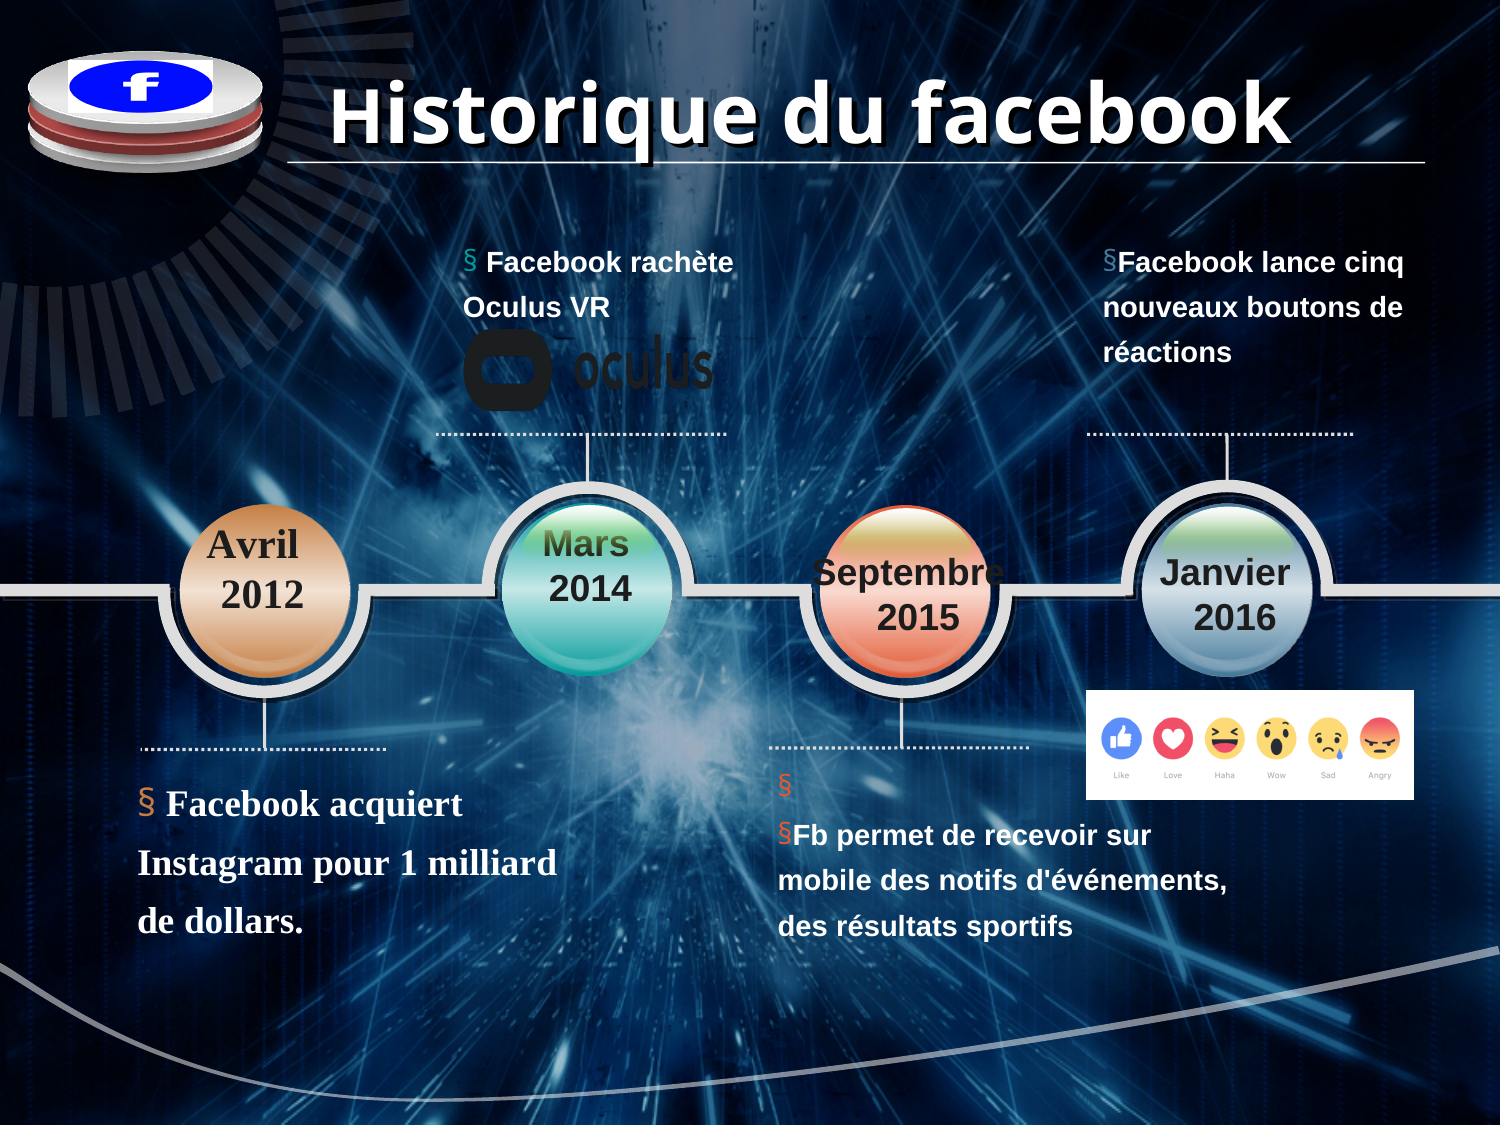

# Historique du facebook
 Facebook rachète Oculus VR
Facebook lance cinq nouveaux boutons de réactions
Avril 2012
Mars 2014
Septembre 2015
Janvier 2016
 Facebook acquiert Instagram pour 1 milliard de dollars.
Fb permet de recevoir sur mobile des notifs d'événements, des résultats sportifs